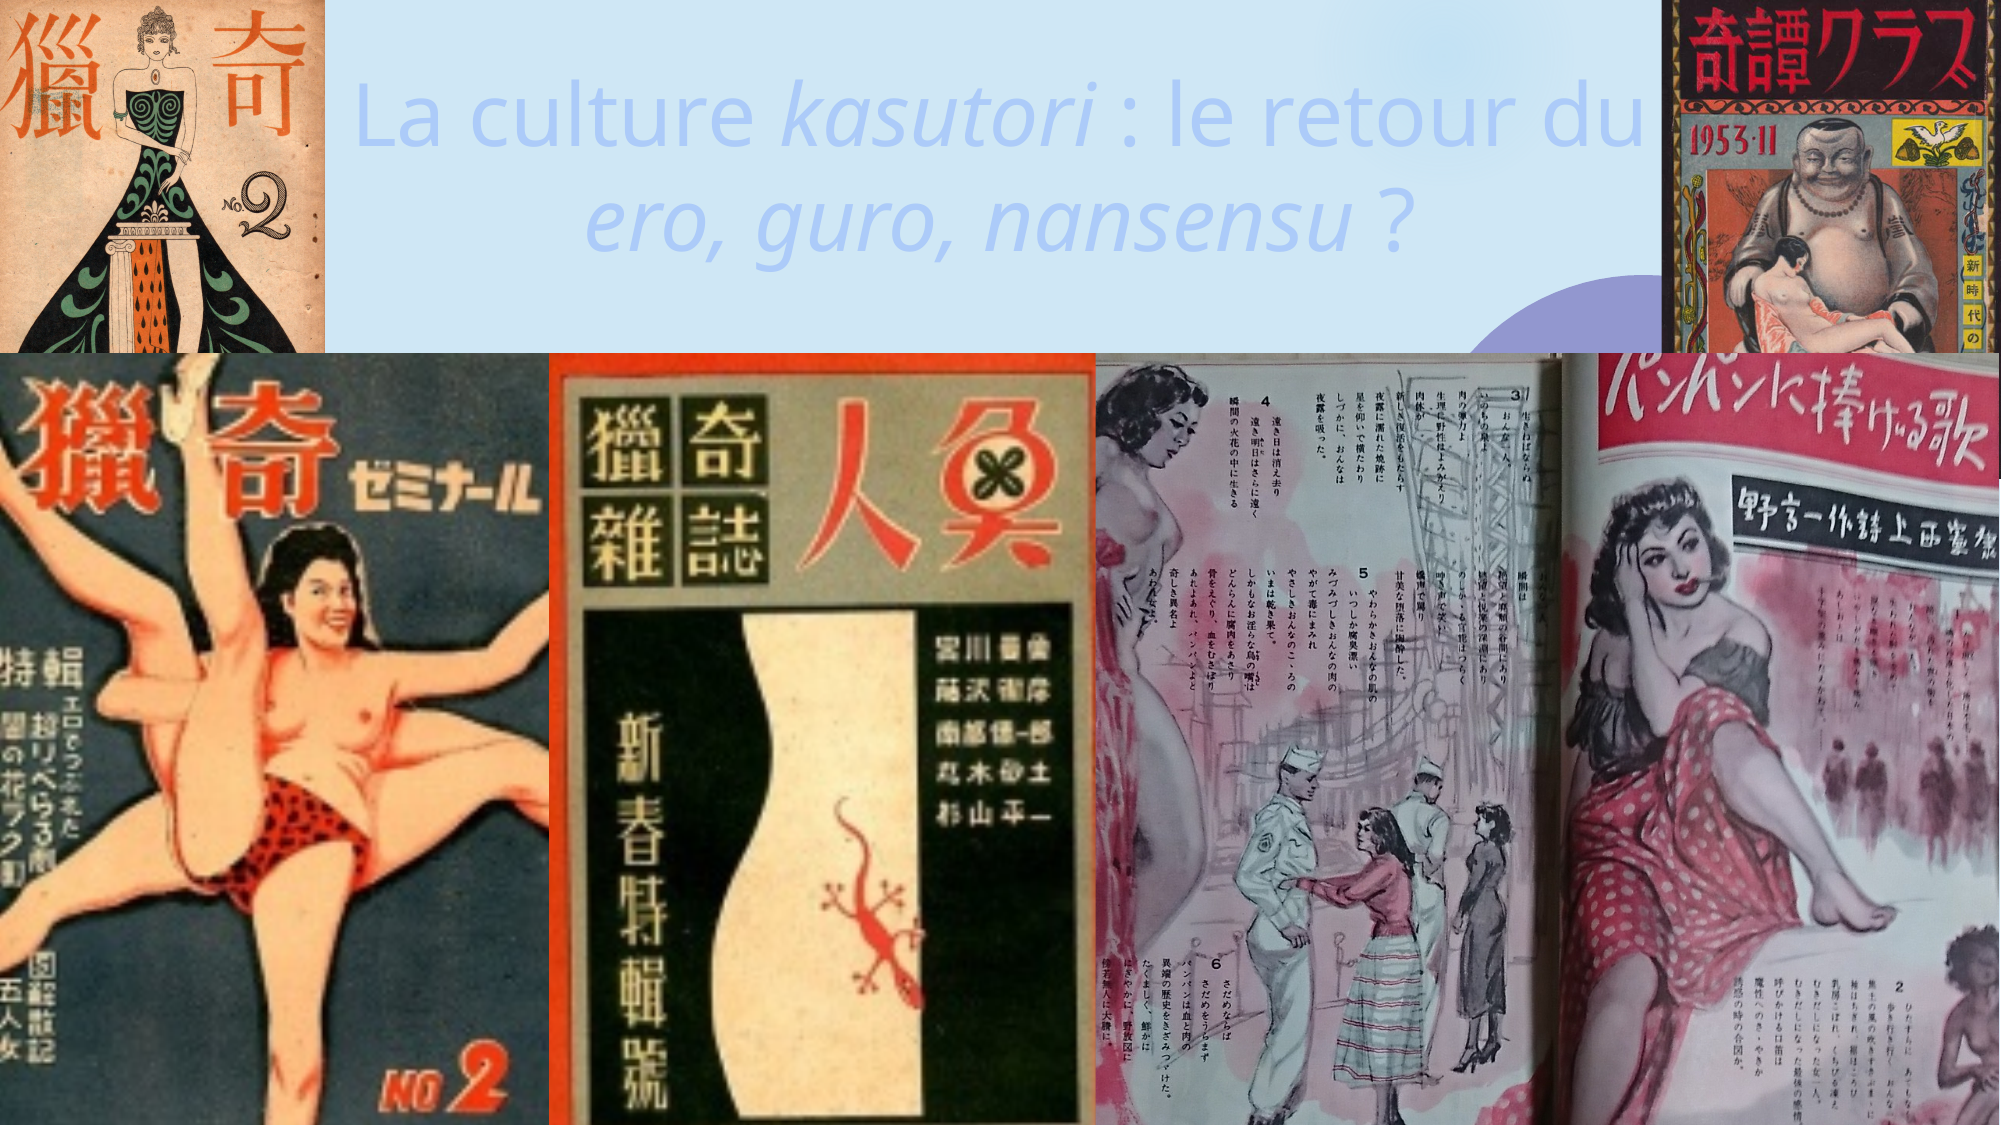

# La culture kasutori : le retour du ero, guro, nansensu ?